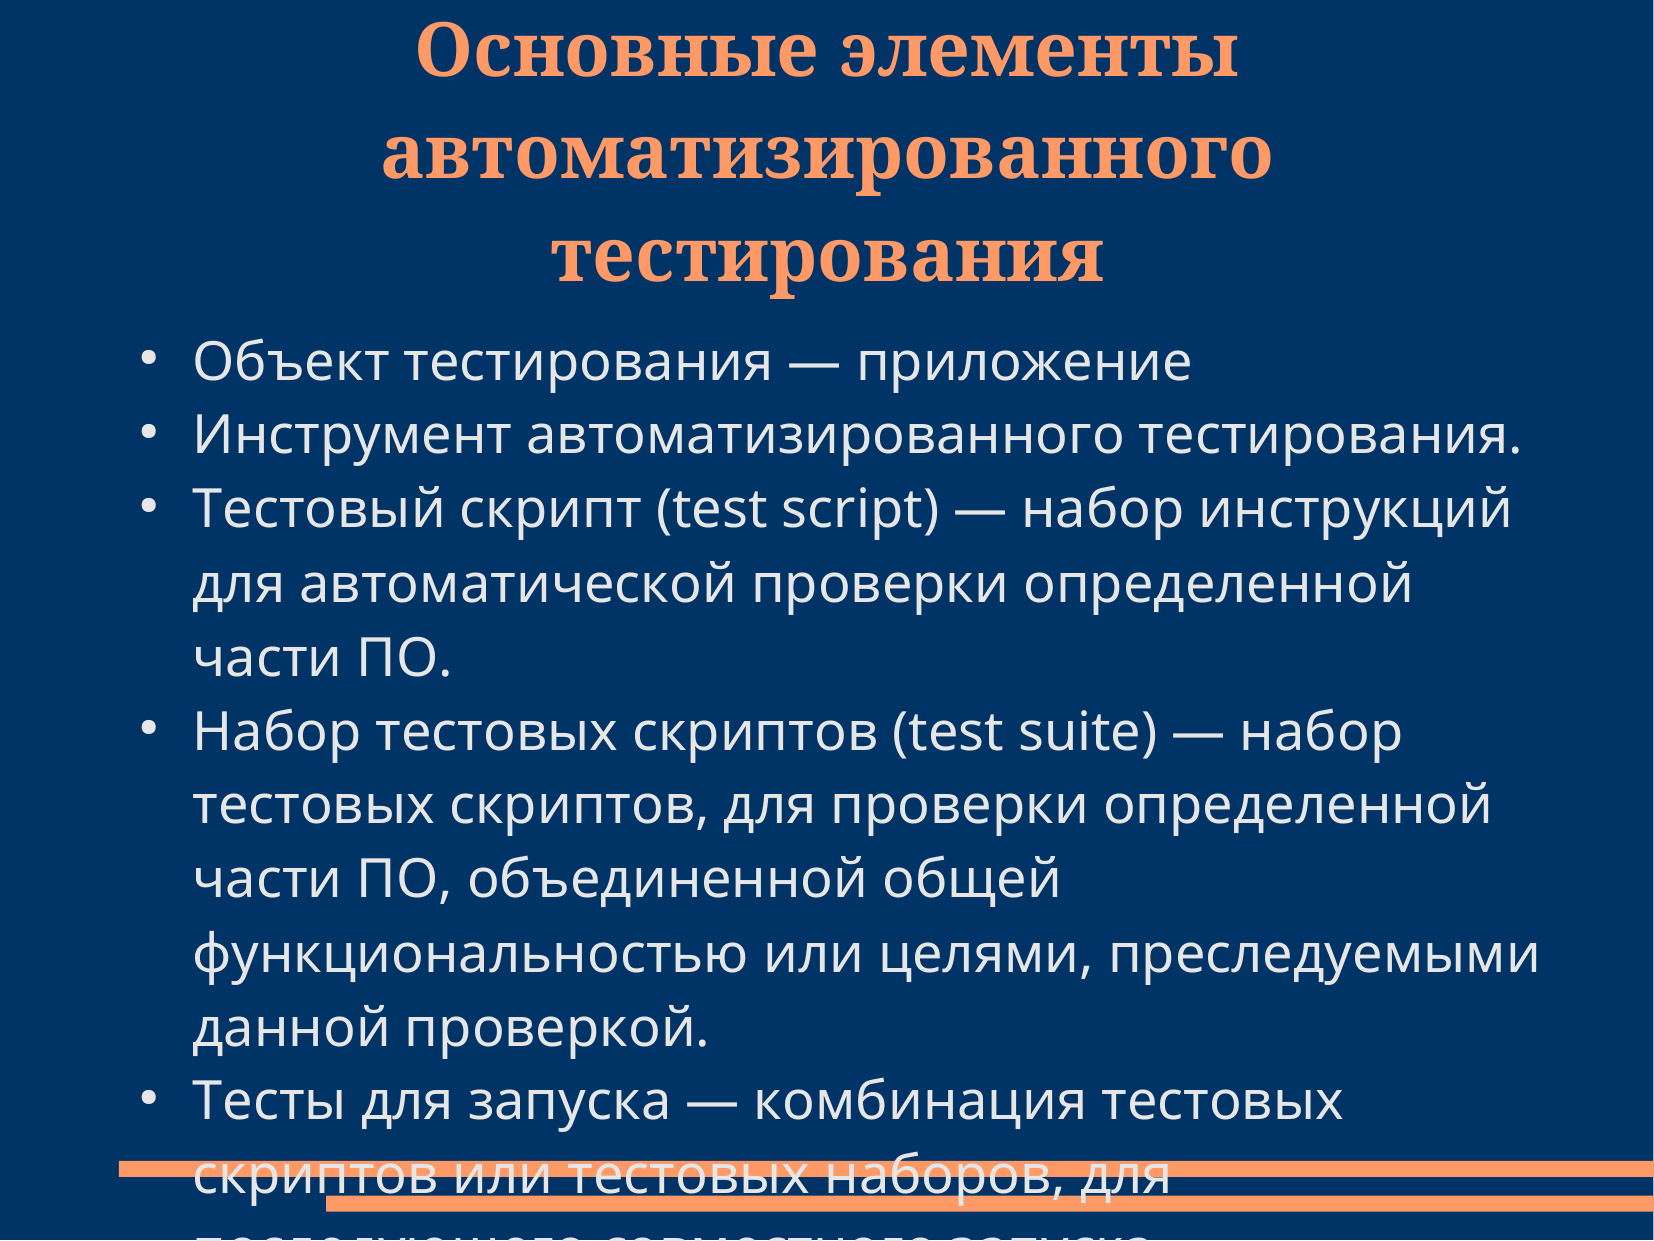

# Основные элементы автоматизированного тестирования
Объект тестирования — приложение
Инструмент автоматизированного тестирования.
Тестовый скрипт (test script) — набор инструкций для автоматической проверки определенной части ПО.
Набор тестовых скриптов (test suite) — набор тестовых скриптов, для проверки определенной части ПО, объединенной общей функциональностью или целями, преследуемыми данной проверкой.
Тесты для запуска — комбинация тестовых скриптов или тестовых наборов, для последующего совместного запуска.